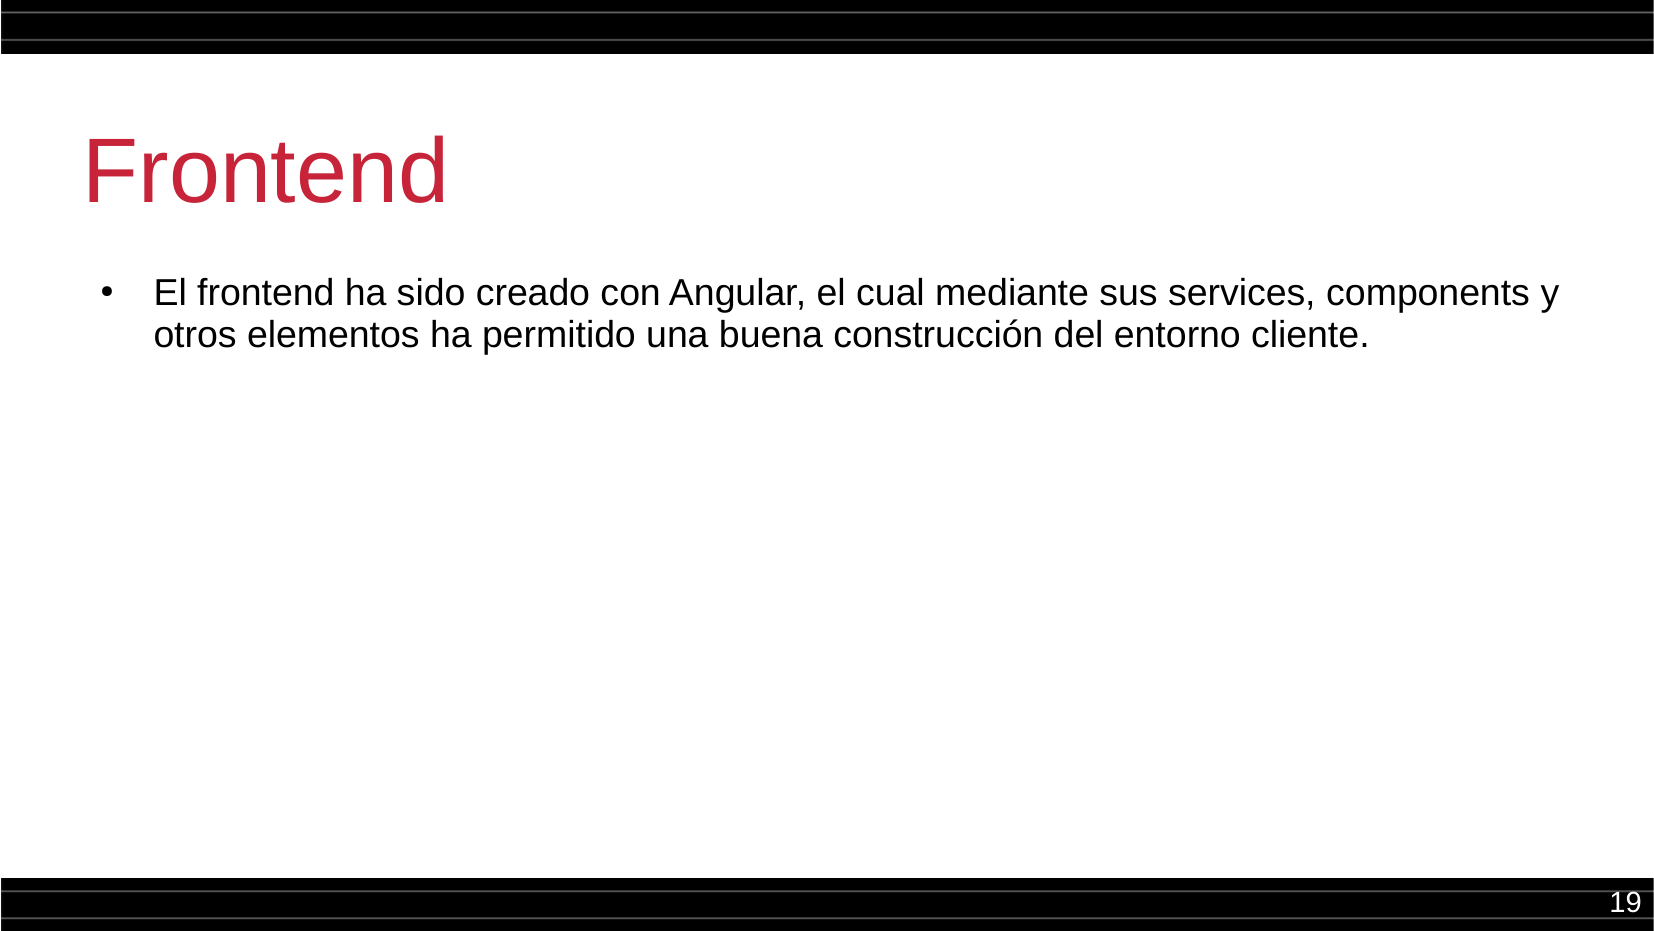

# Frontend
El frontend ha sido creado con Angular, el cual mediante sus services, components y otros elementos ha permitido una buena construcción del entorno cliente.